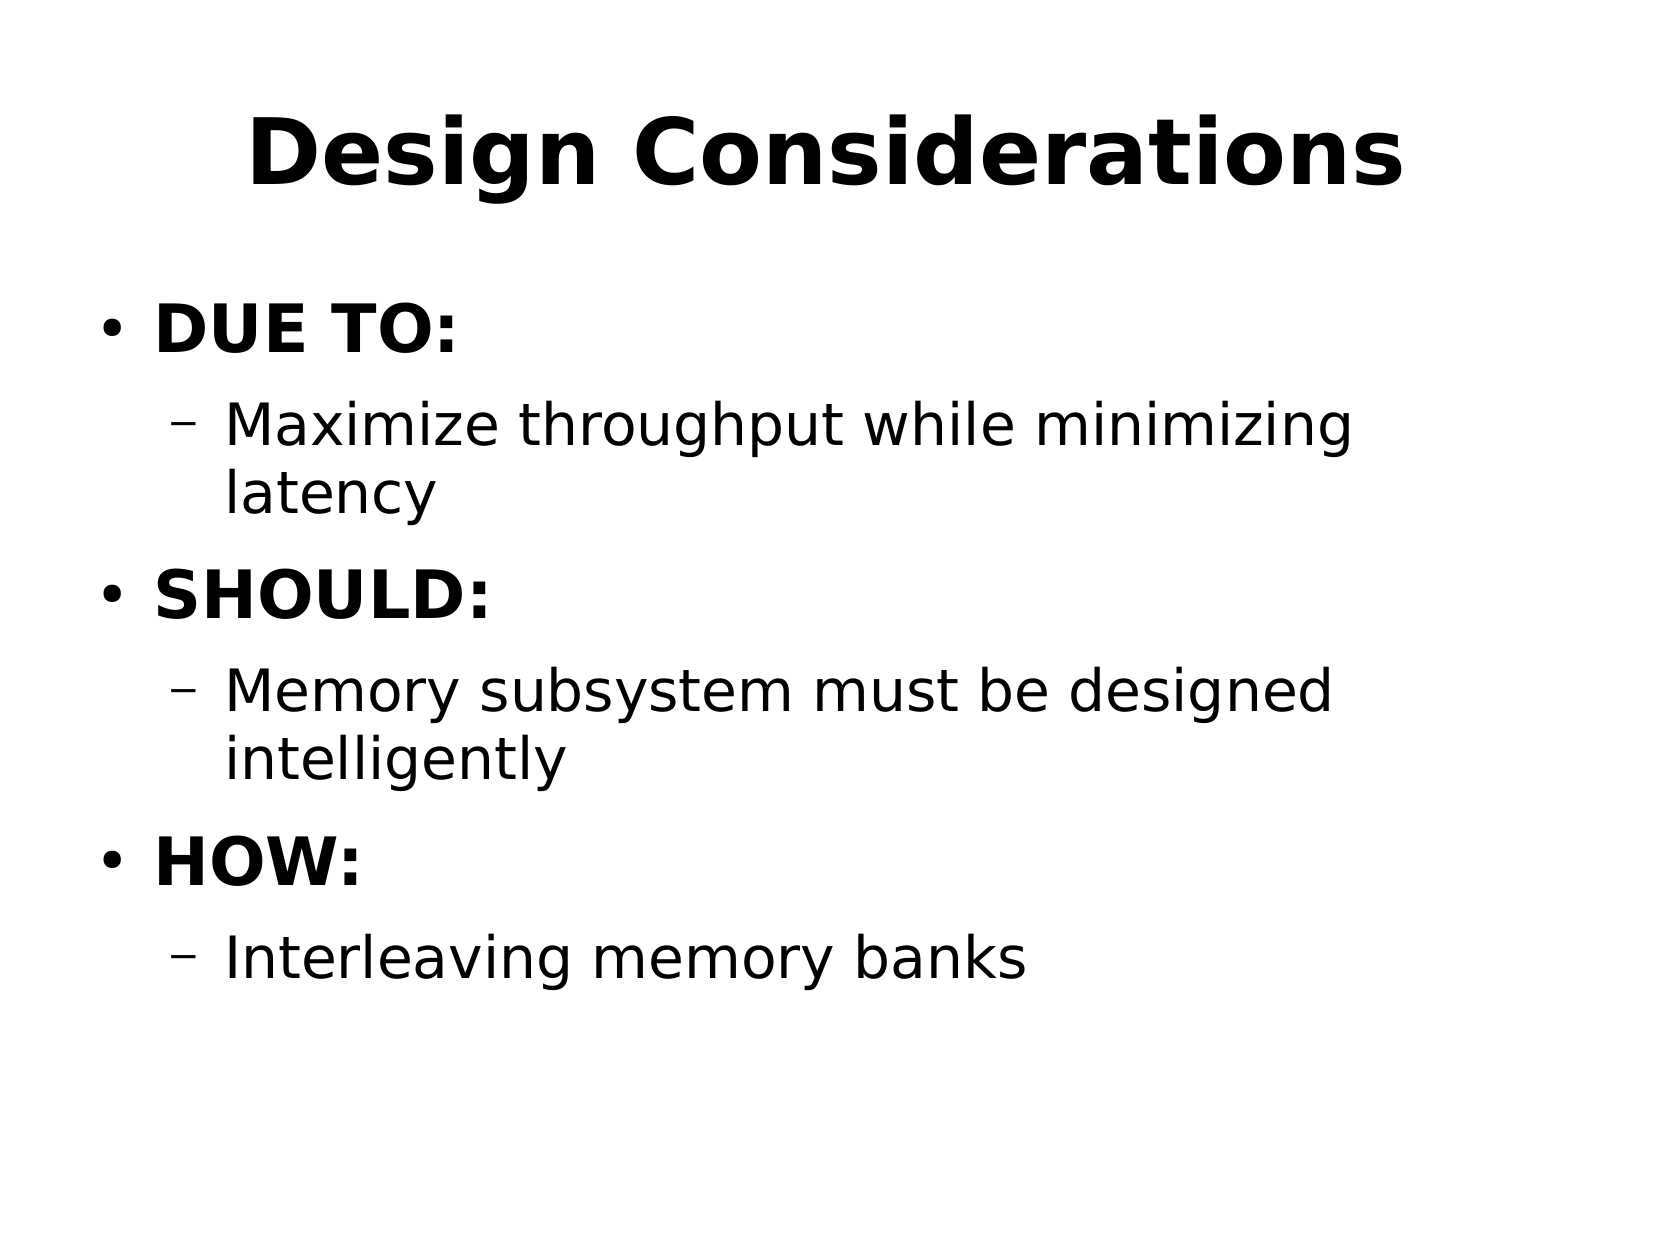

# Design Considerations
DUE TO:
Maximize throughput while minimizing latency
SHOULD:
Memory subsystem must be designed intelligently
HOW:
Interleaving memory banks